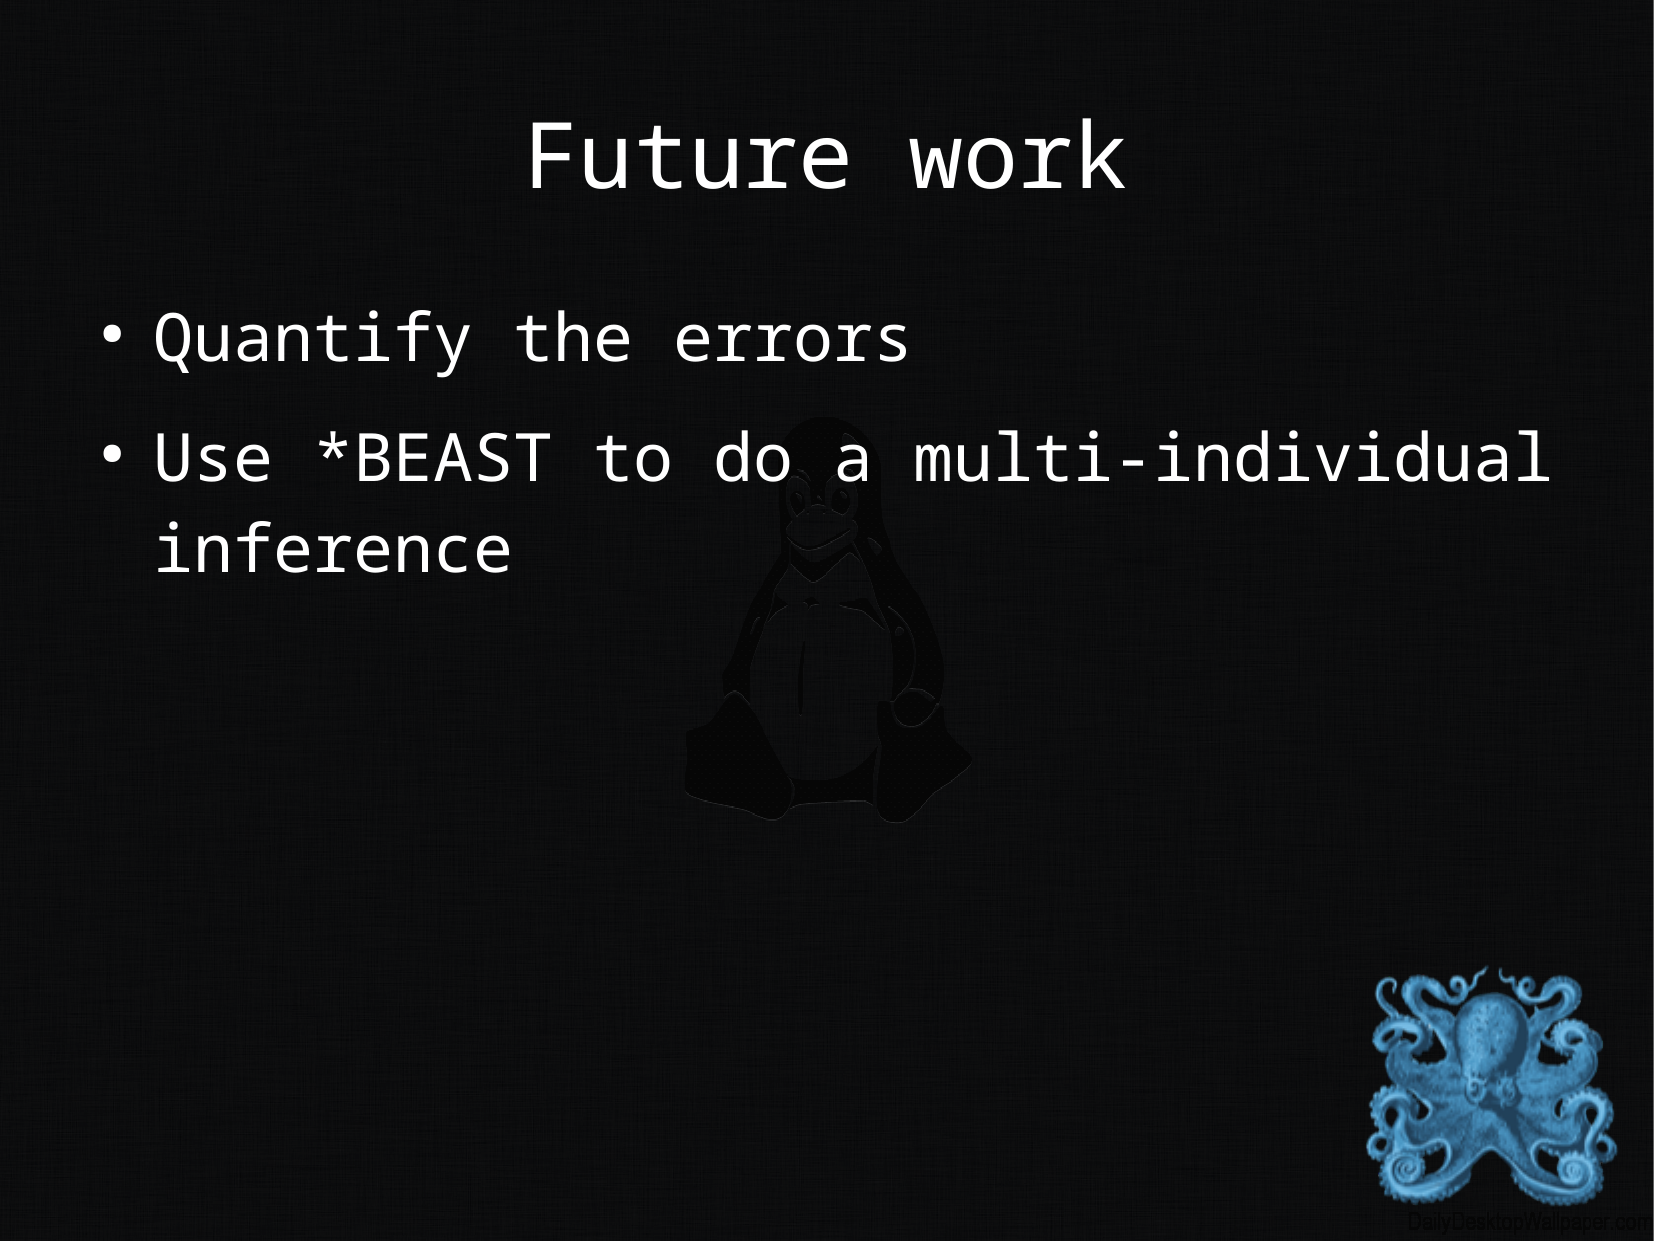

# Future work
Quantify the errors
Use *BEAST to do a multi-individual inference